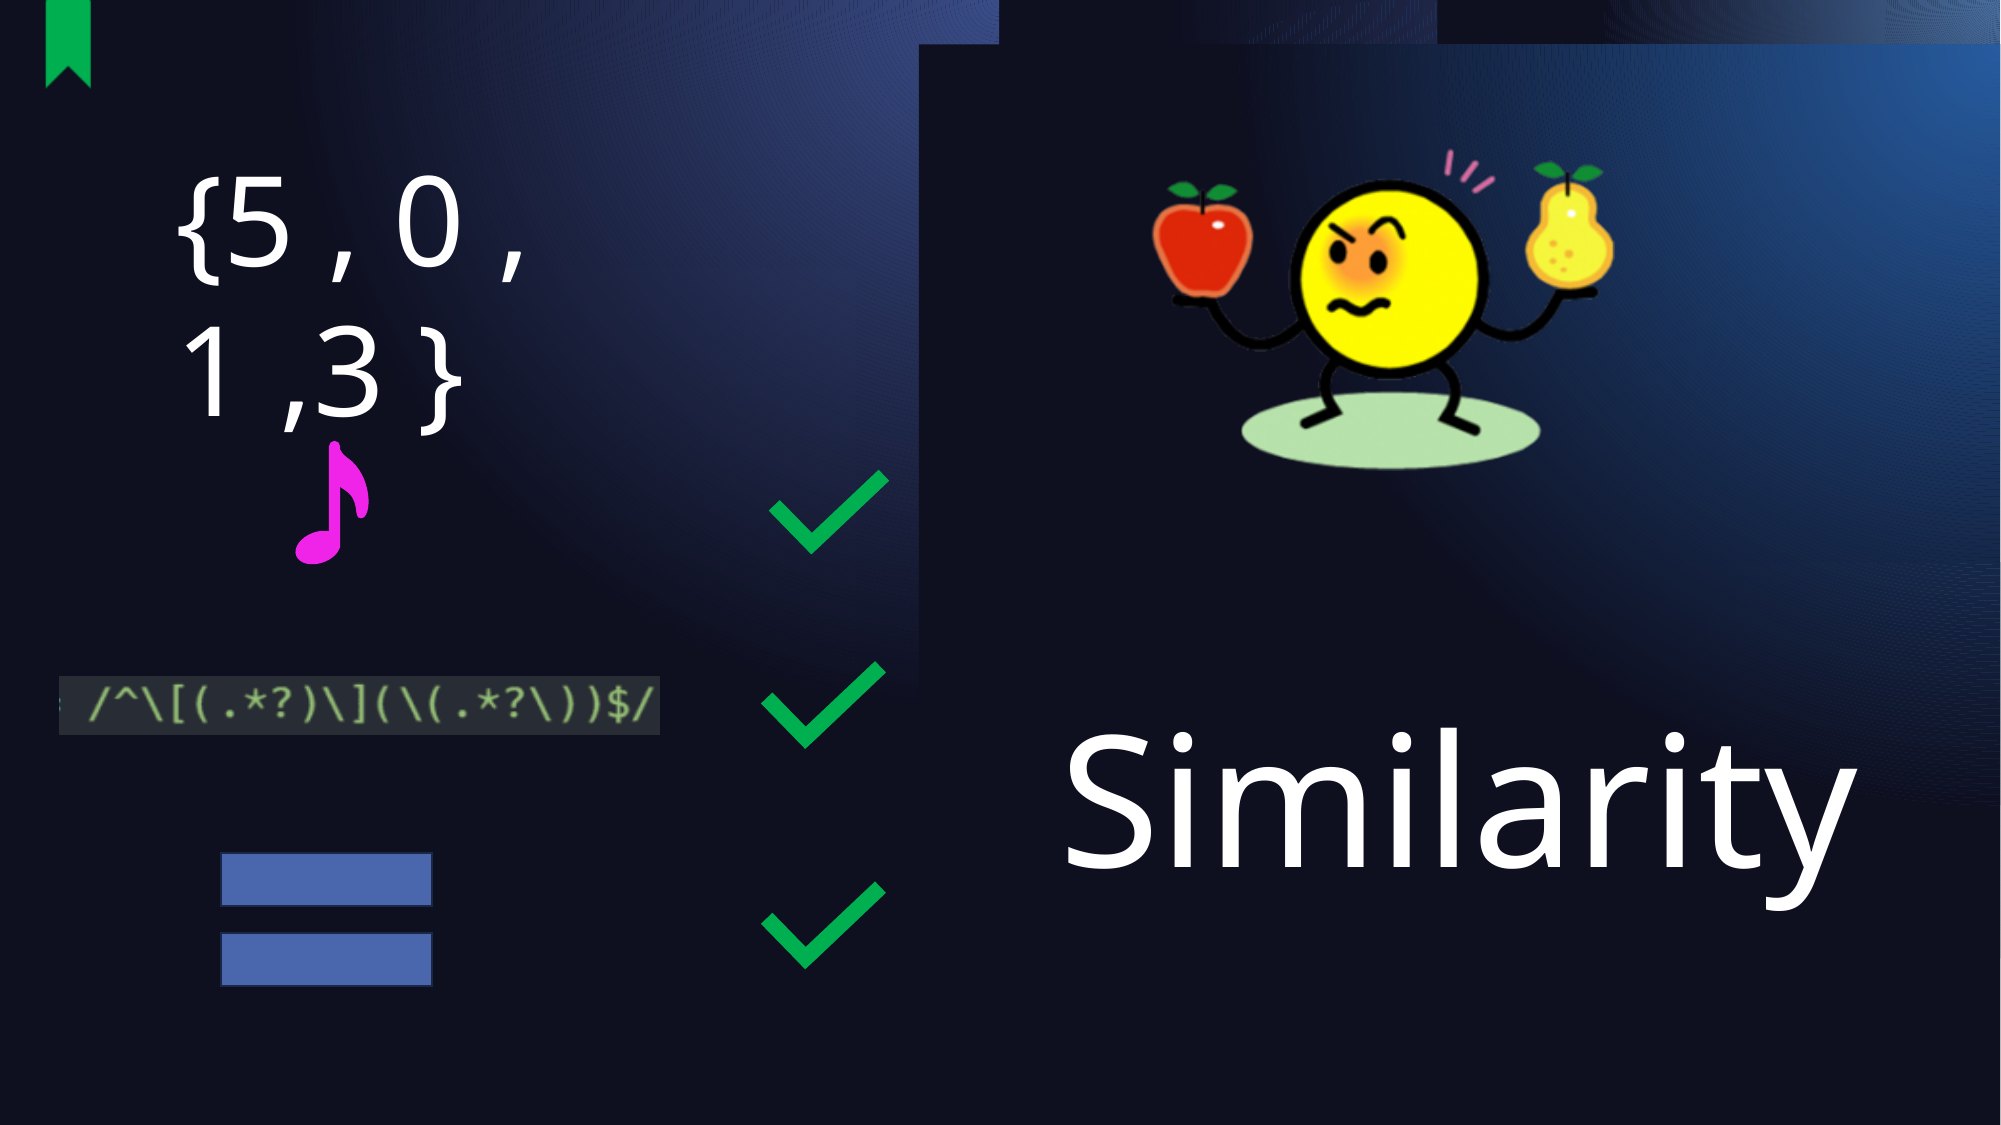

{5 , 0 , 1 ,3 }
Similarity